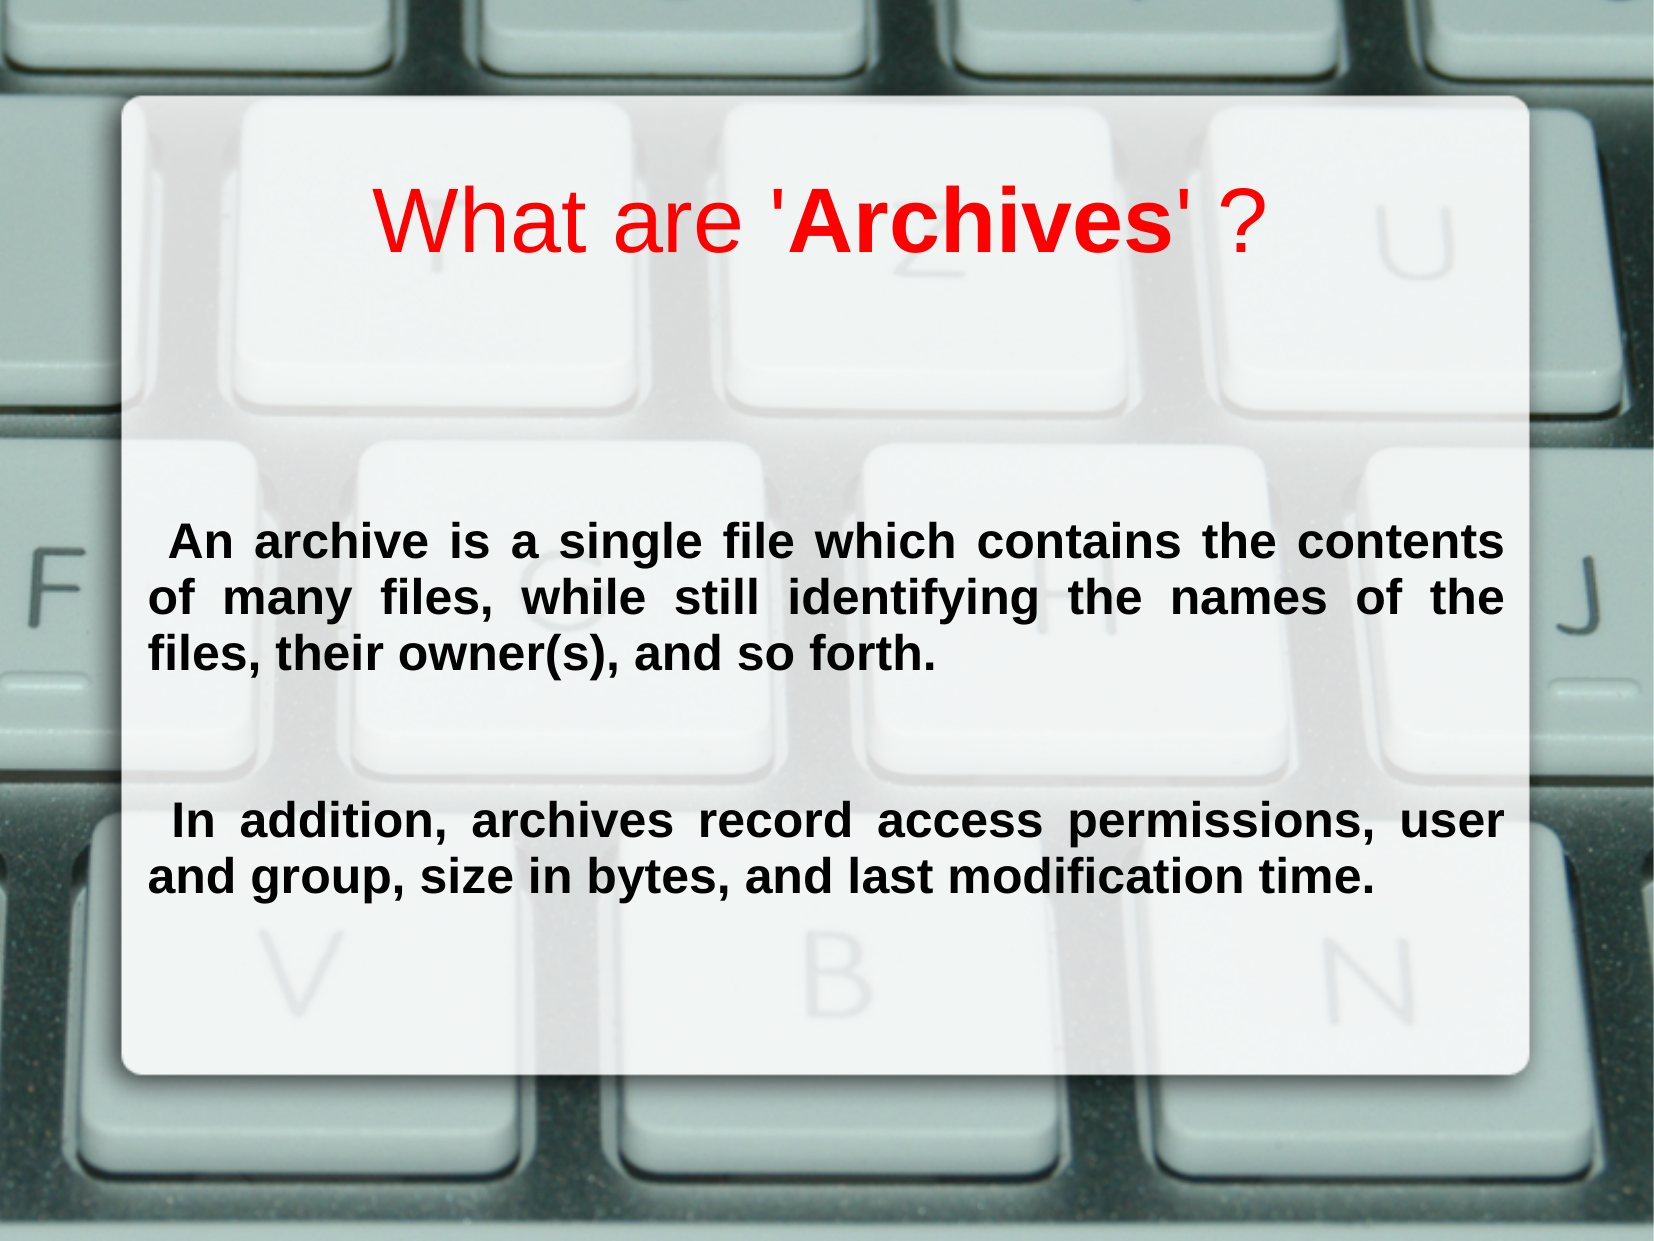

# What are 'Archives' ?
 An archive is a single ﬁle which contains the contents of many ﬁles, while still identifying the names of the ﬁles, their owner(s), and so forth.
 In addition, archives record access permissions, user and group, size in bytes, and last modiﬁcation time.